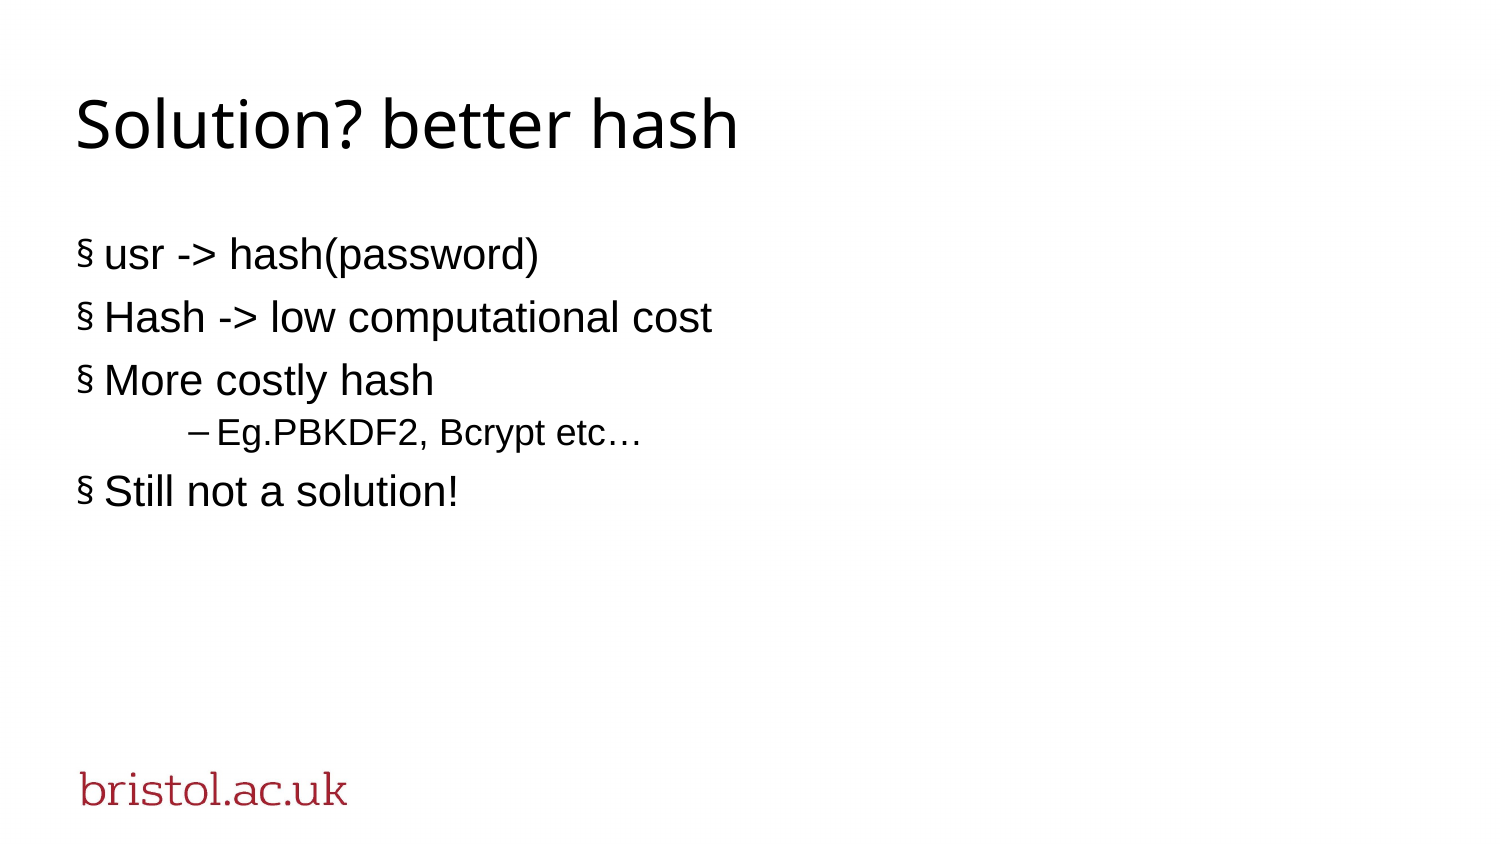

# Solution? better hash
usr -> hash(password)
Hash -> low computational cost
More costly hash
Eg.PBKDF2, Bcrypt etc…
Still not a solution!